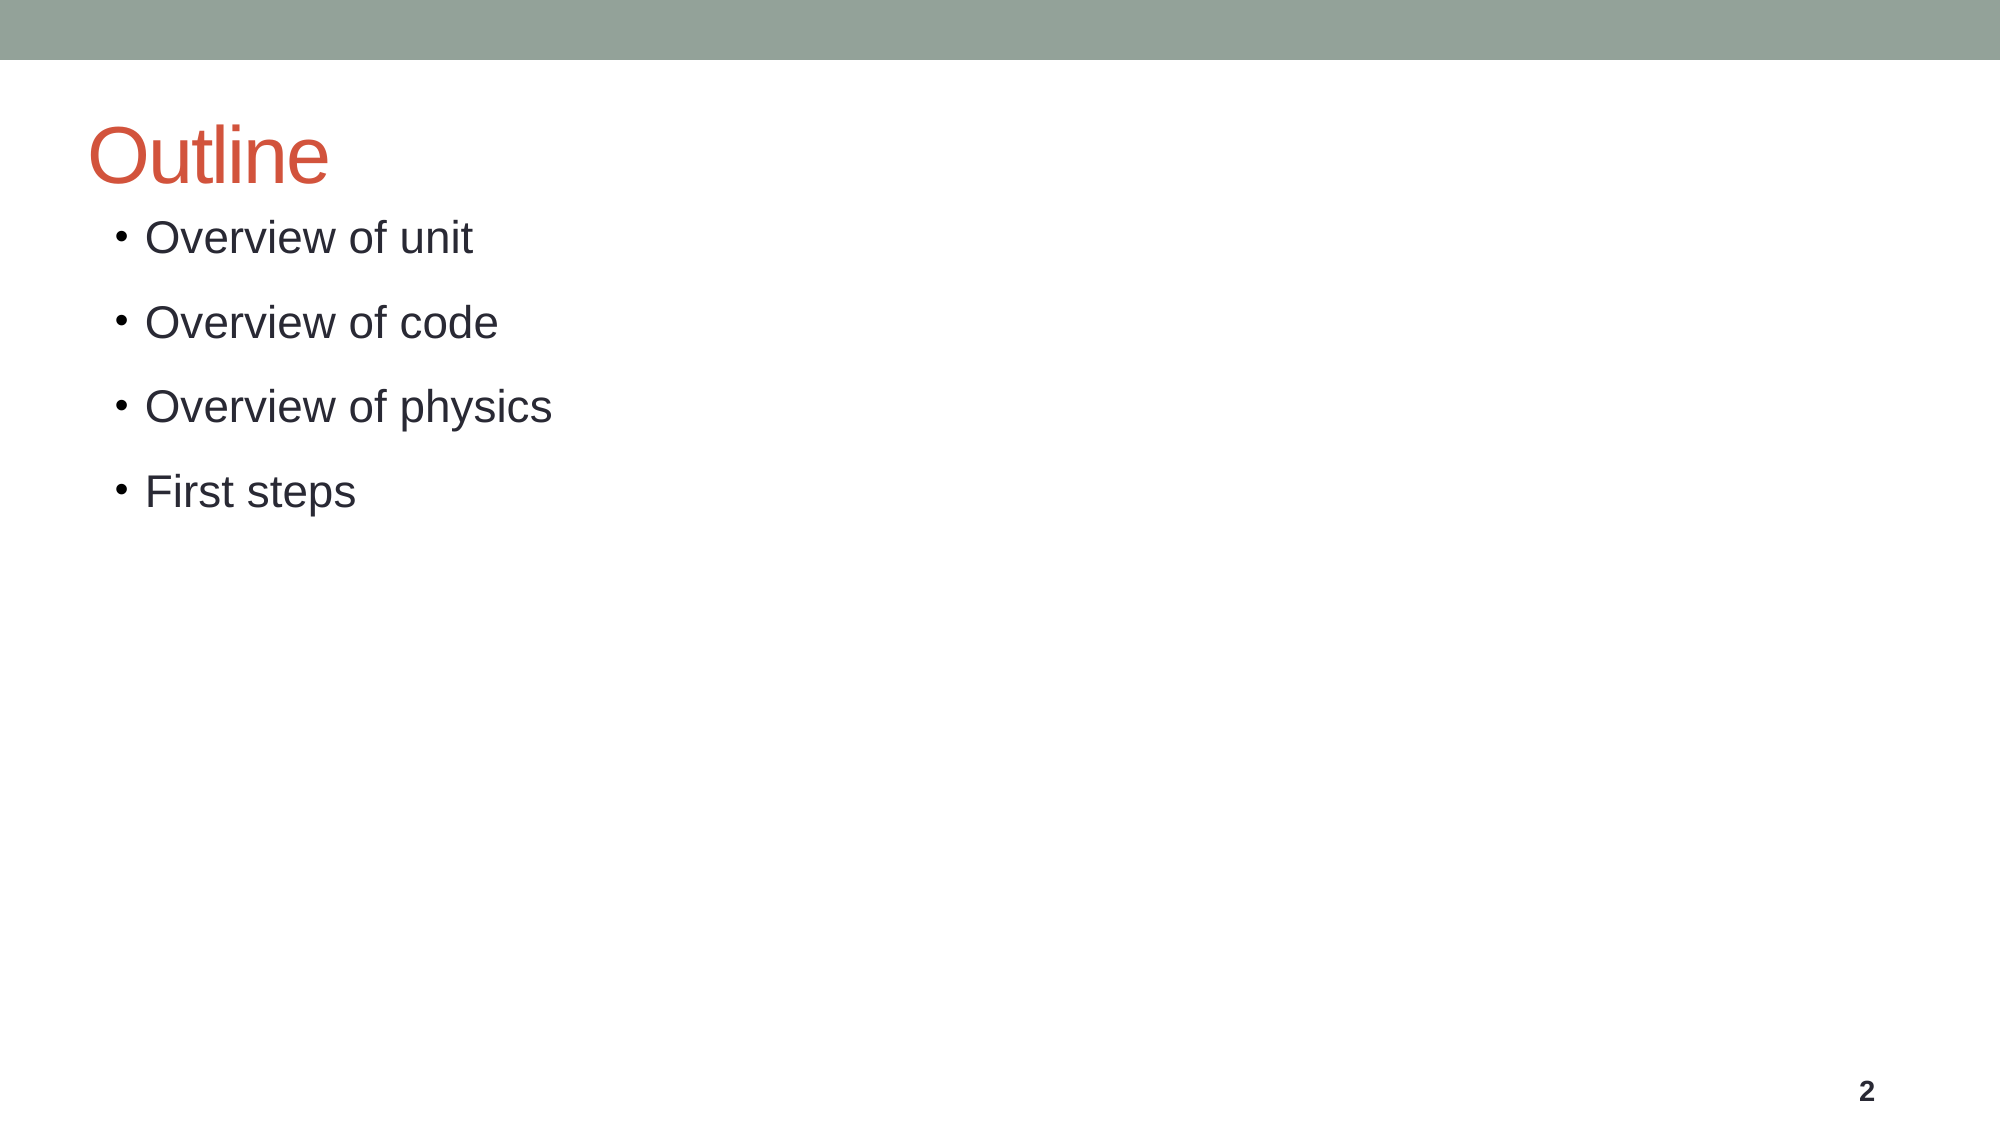

# Outline
Overview of unit
Overview of code
Overview of physics
First steps